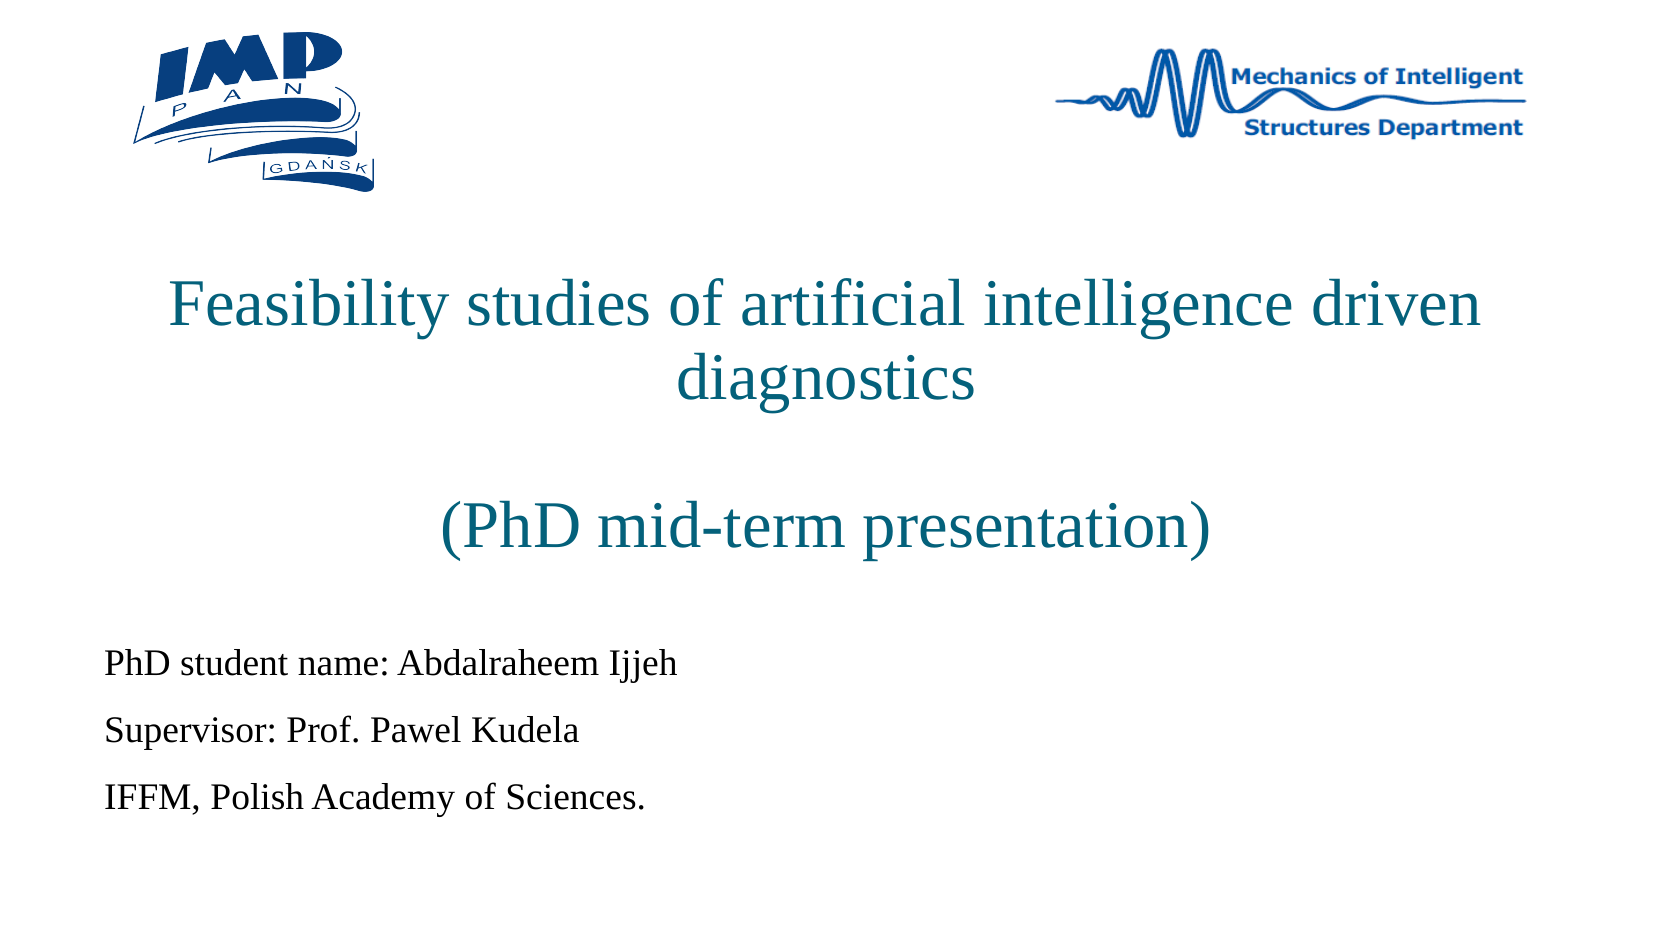

# Feasibility studies of artificial intelligence driven diagnostics (PhD mid-term presentation)
PhD student name: Abdalraheem Ijjeh
Supervisor: Prof. Pawel Kudela
IFFM, Polish Academy of Sciences.